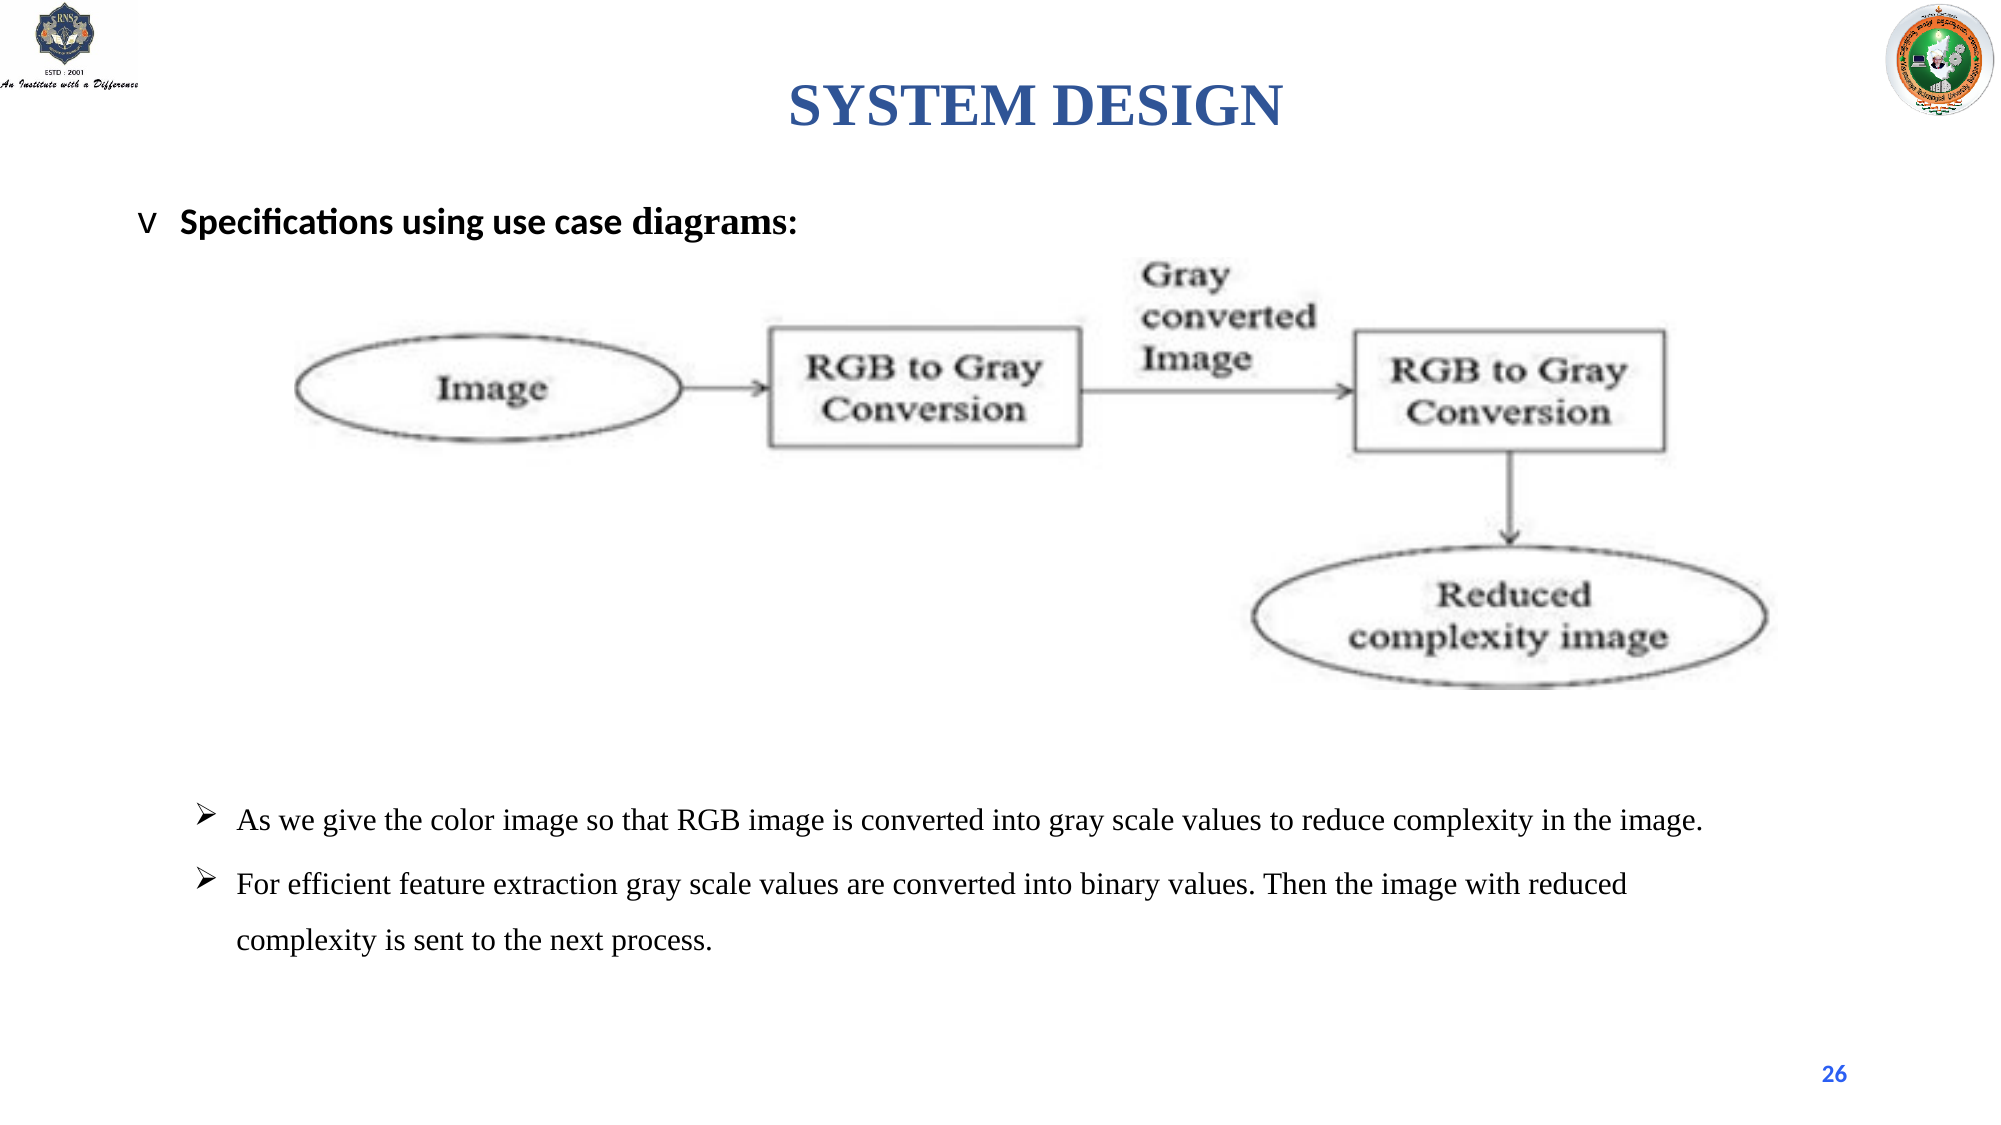

# System Design
Specifications using use case diagrams:
As we give the color image so that RGB image is converted into gray scale values to reduce complexity in the image.
For efficient feature extraction gray scale values are converted into binary values. Then the image with reduced complexity is sent to the next process.